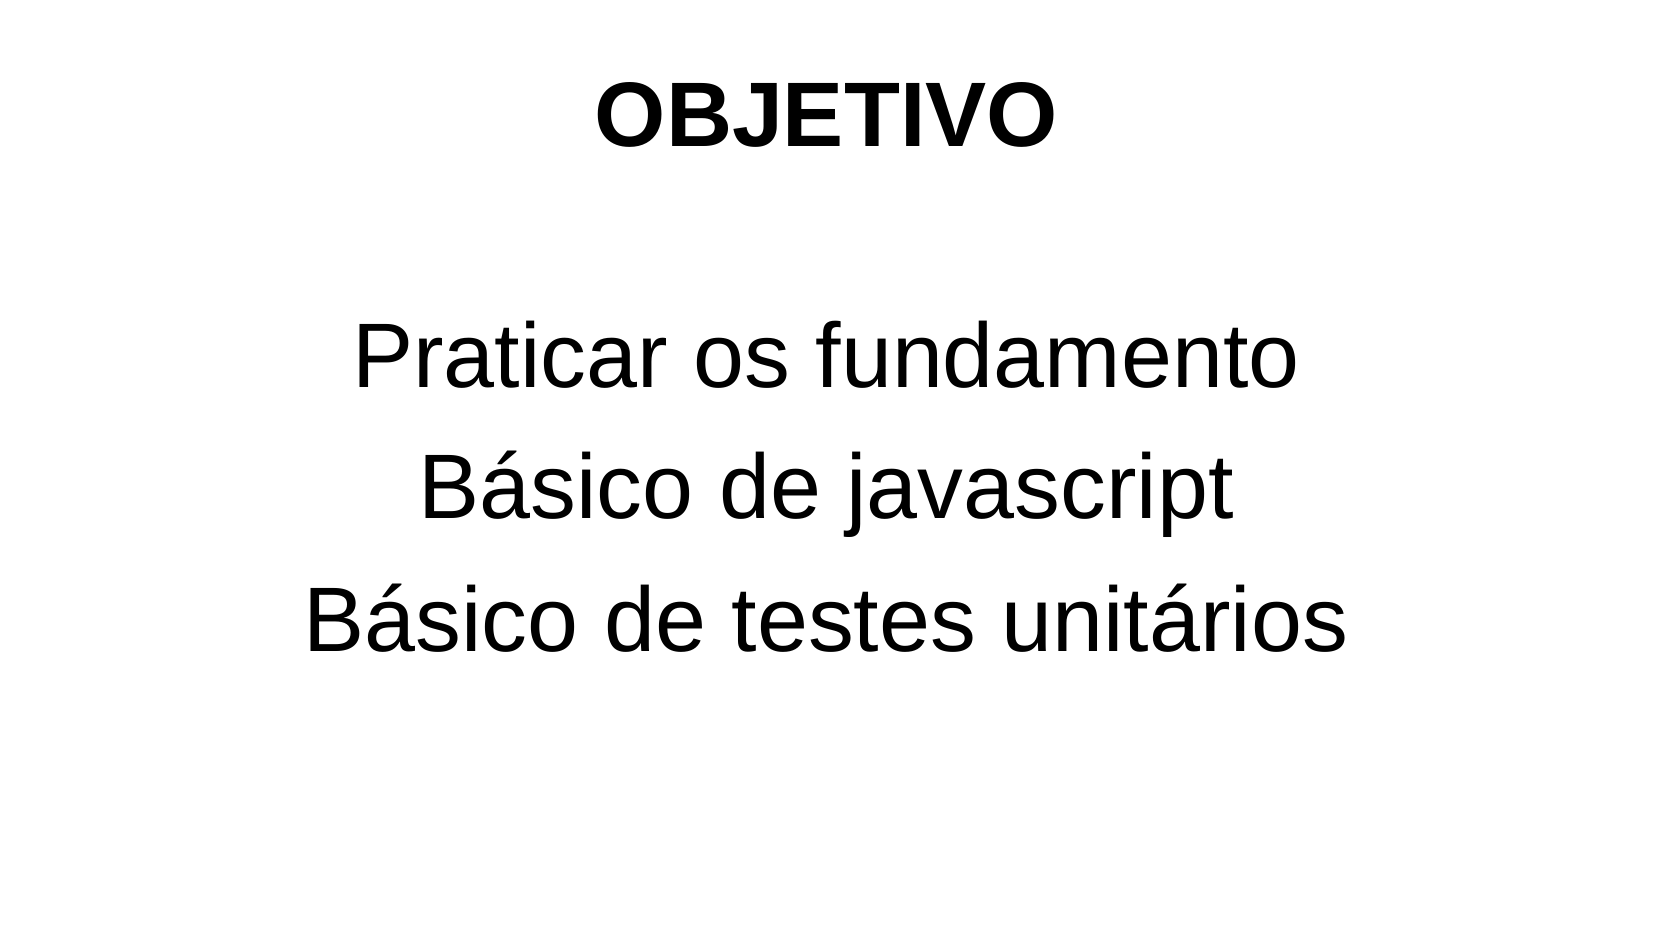

# OBJETIVO
Praticar os fundamento
Básico de javascript
Básico de testes unitários